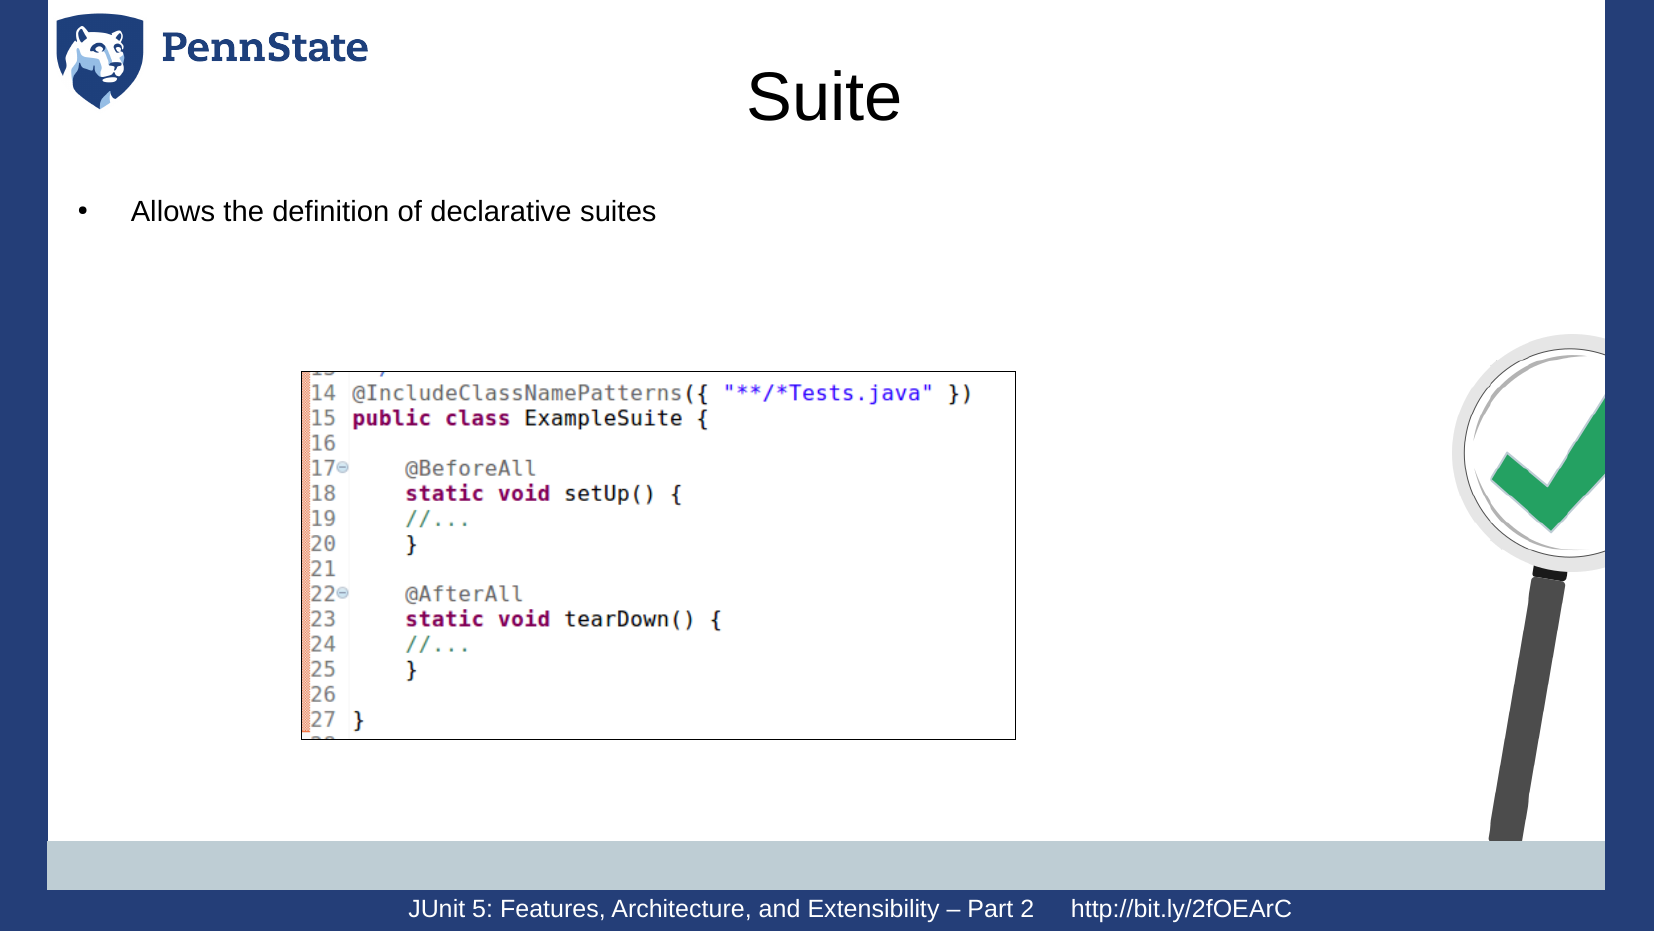

# Suite
Allows the definition of declarative suites